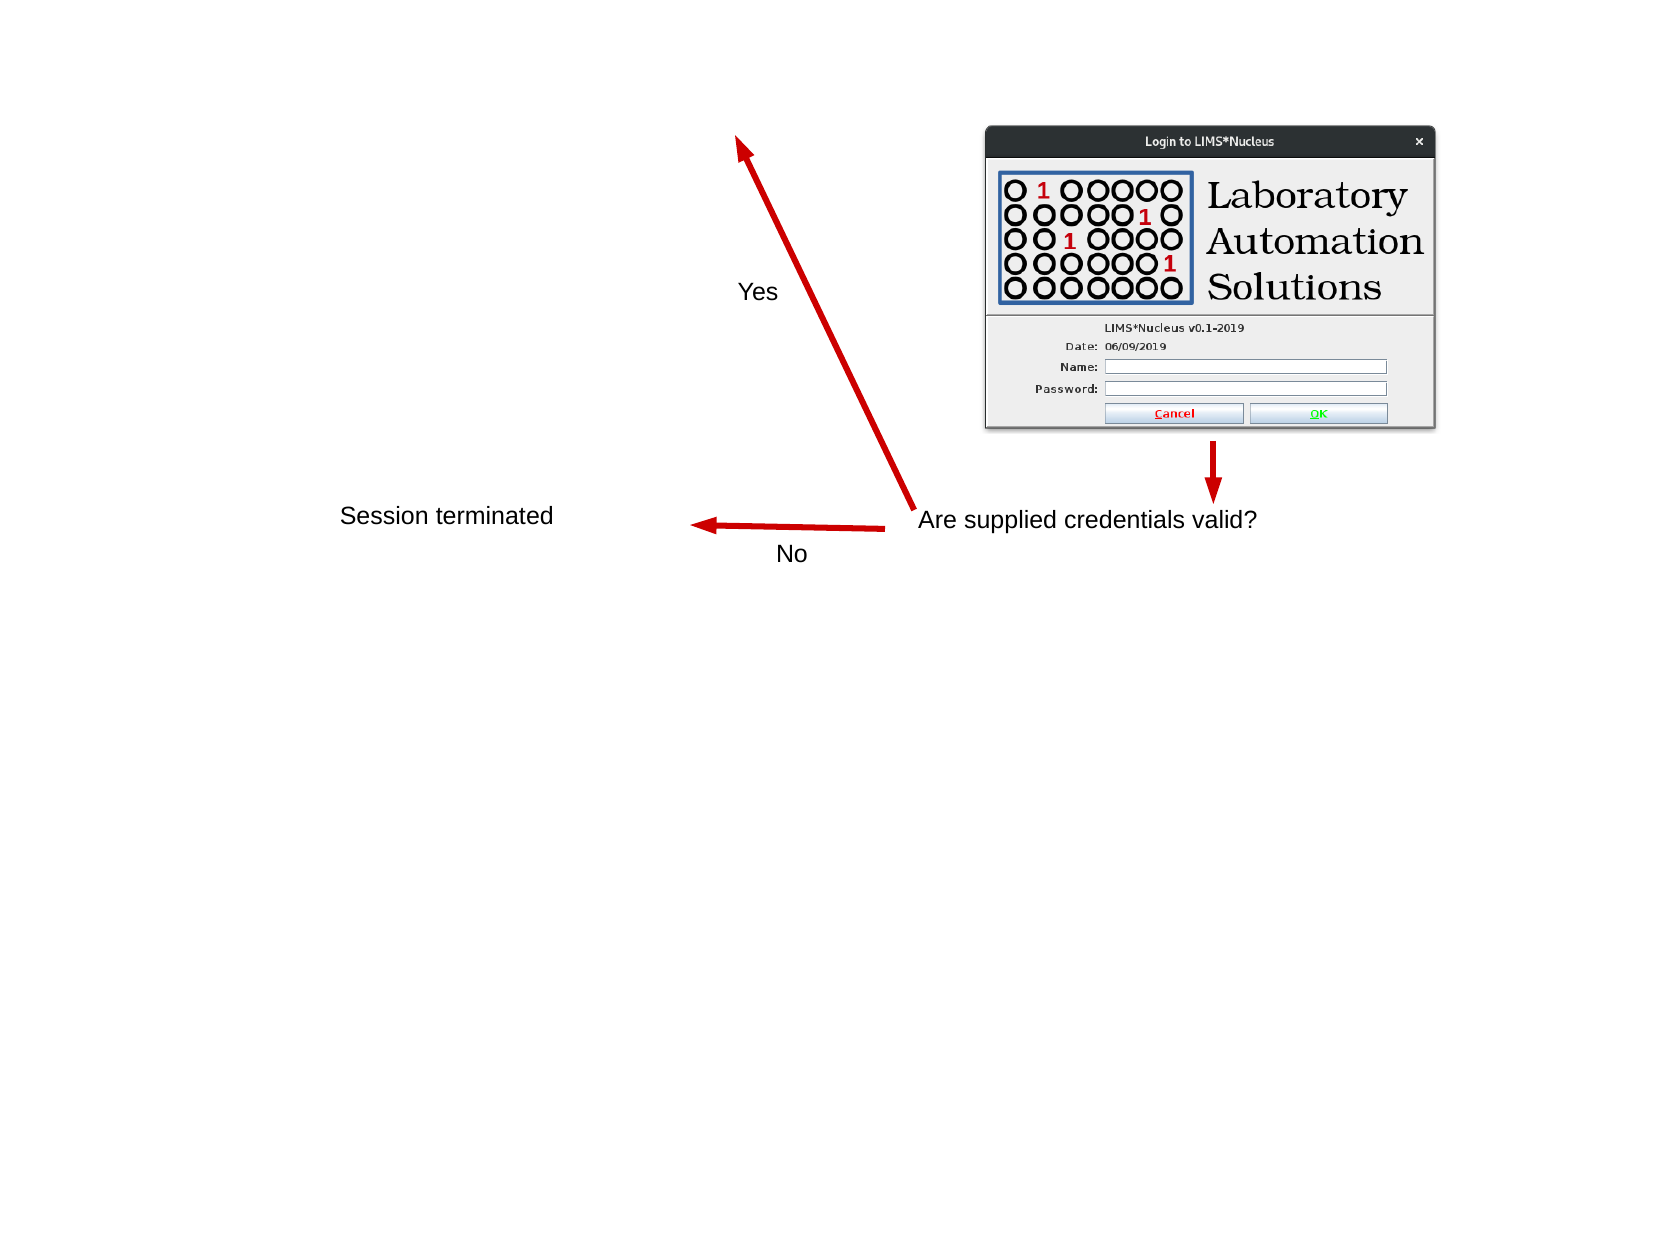

Yes
Session terminated
Are supplied credentials valid?
No